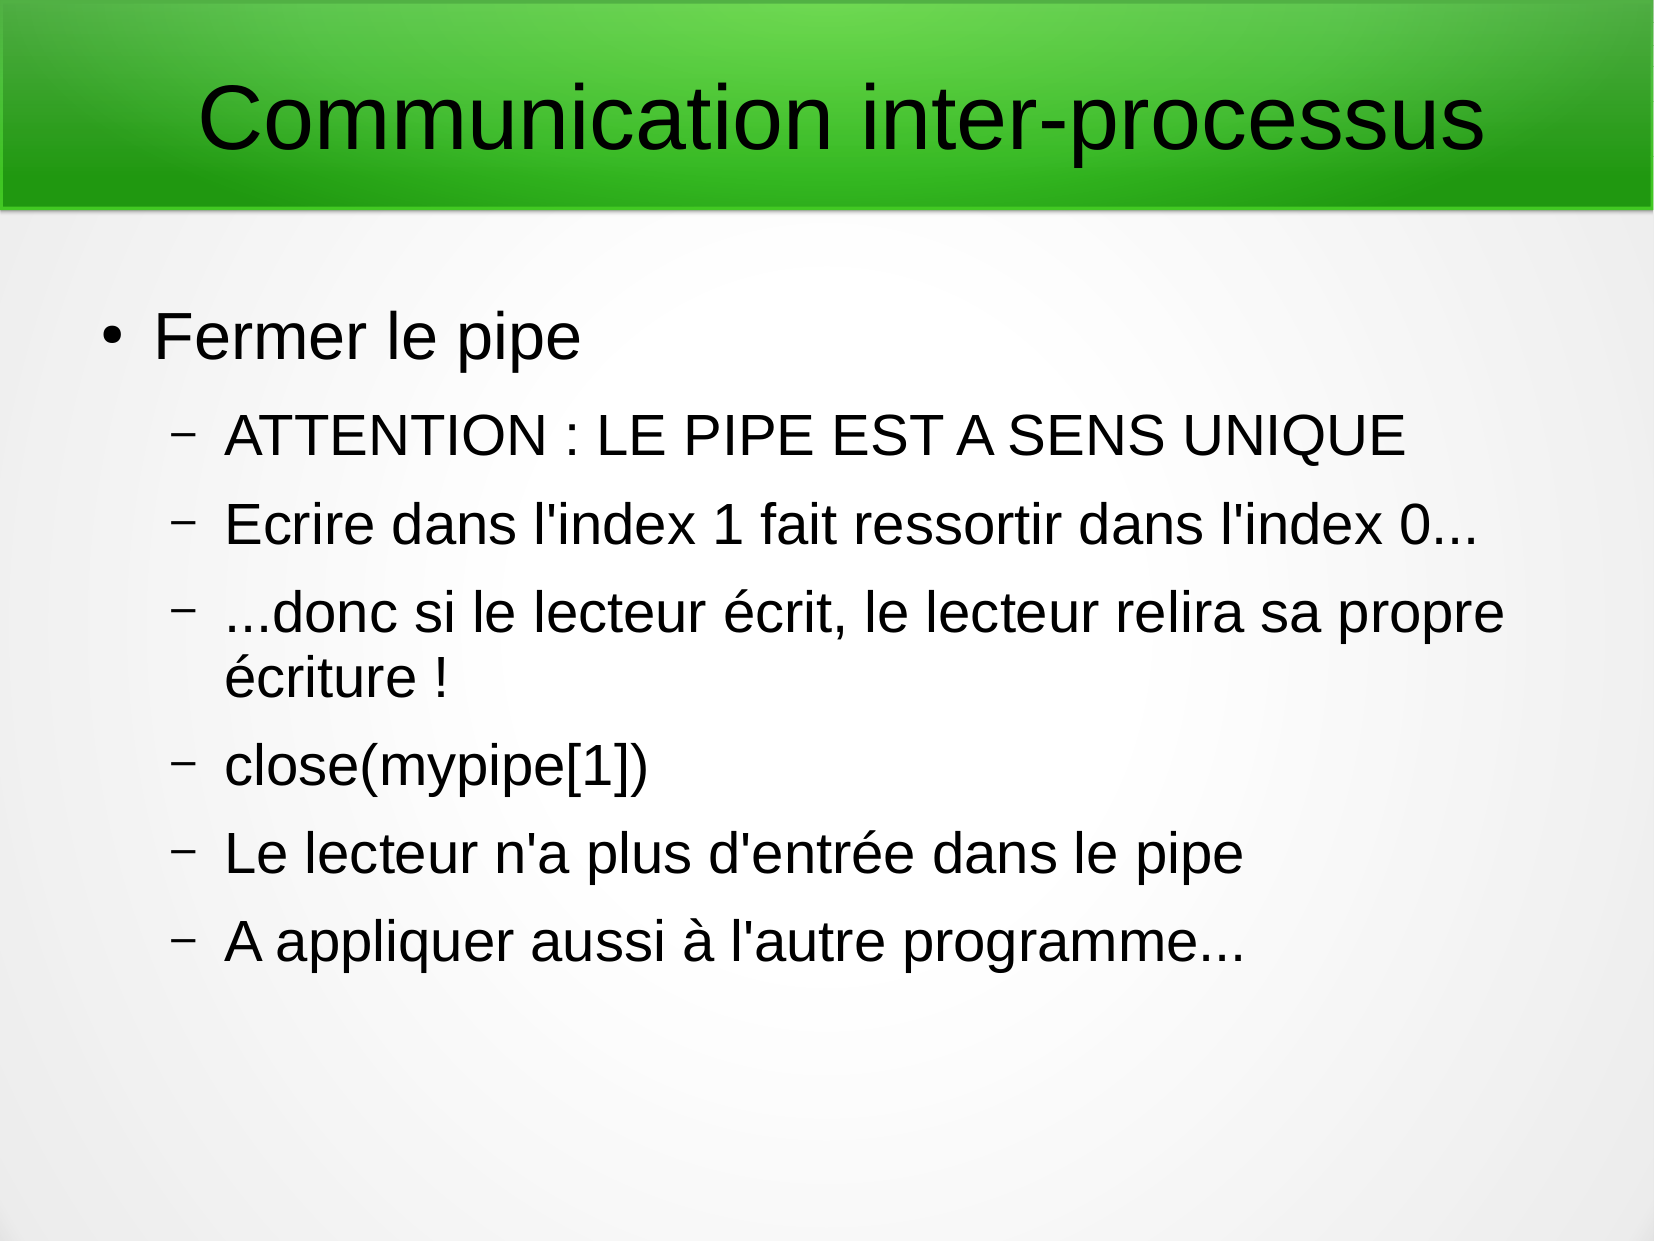

# Communication inter-processus
Fermer le pipe
ATTENTION : LE PIPE EST A SENS UNIQUE
Ecrire dans l'index 1 fait ressortir dans l'index 0...
...donc si le lecteur écrit, le lecteur relira sa propre écriture !
close(mypipe[1])
Le lecteur n'a plus d'entrée dans le pipe
A appliquer aussi à l'autre programme...